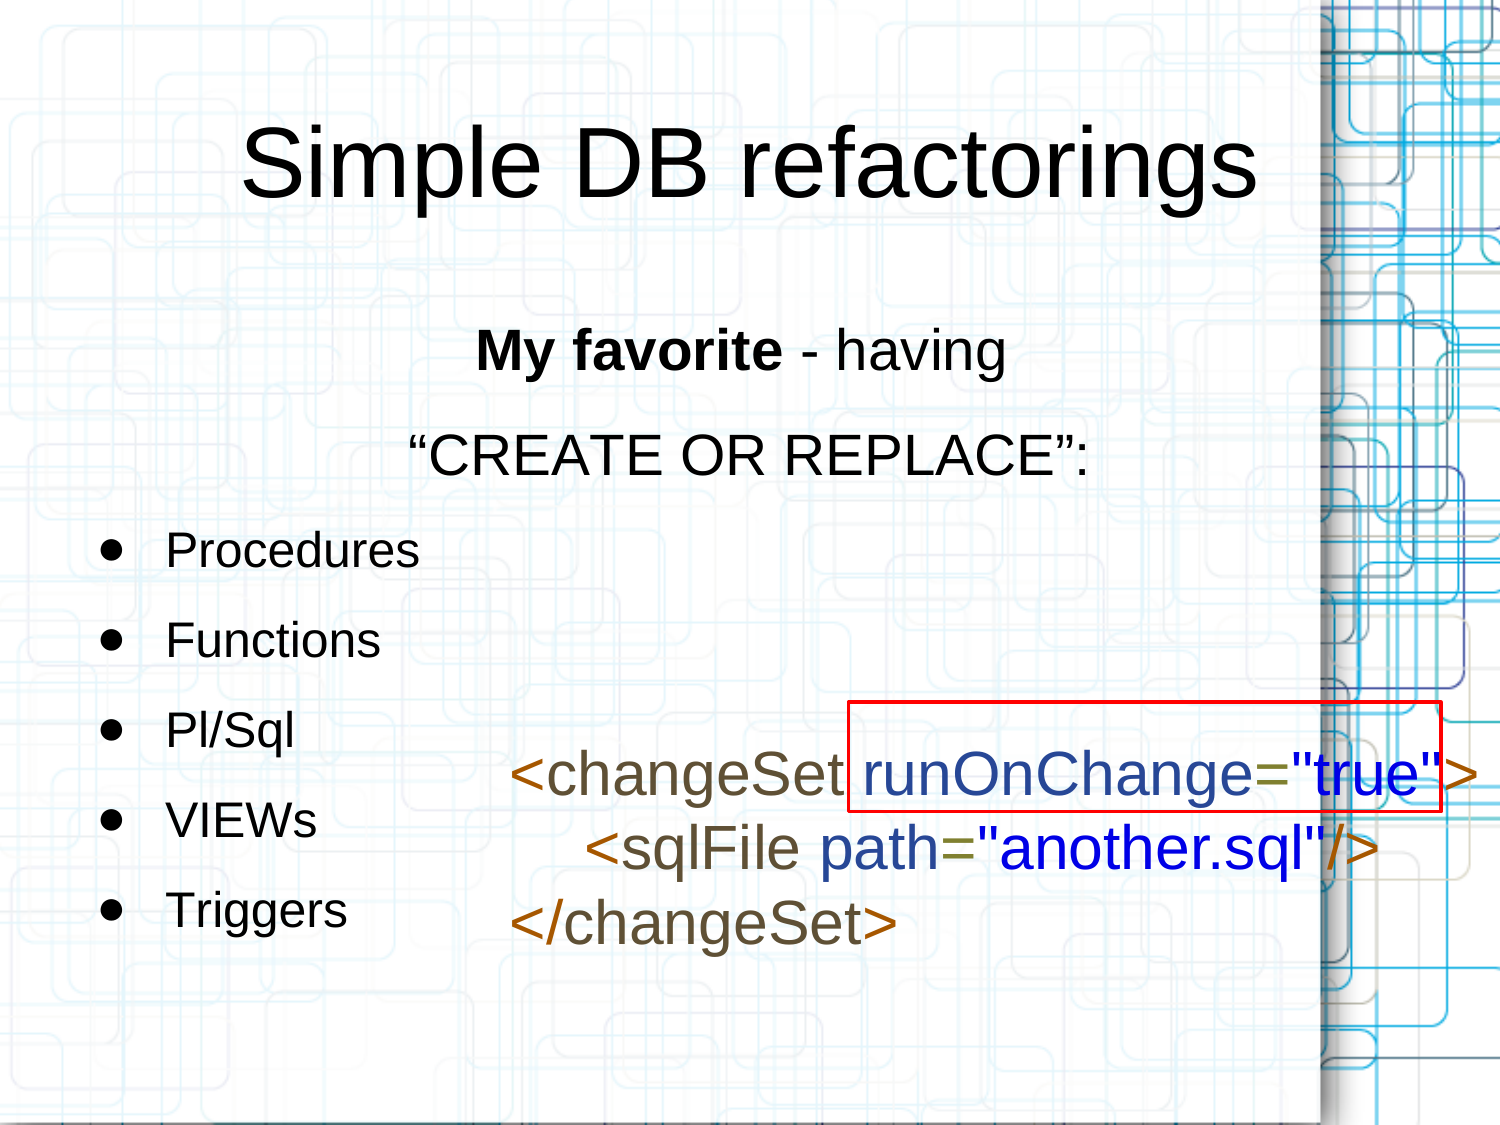

# Simple DB refactorings
My favorite - having
“CREATE OR REPLACE”:
Procedures
Functions
Pl/Sql
VIEWs
Triggers
<changeSet runOnChange="true">
<sqlFile path="another.sql"/>
</changeSet>